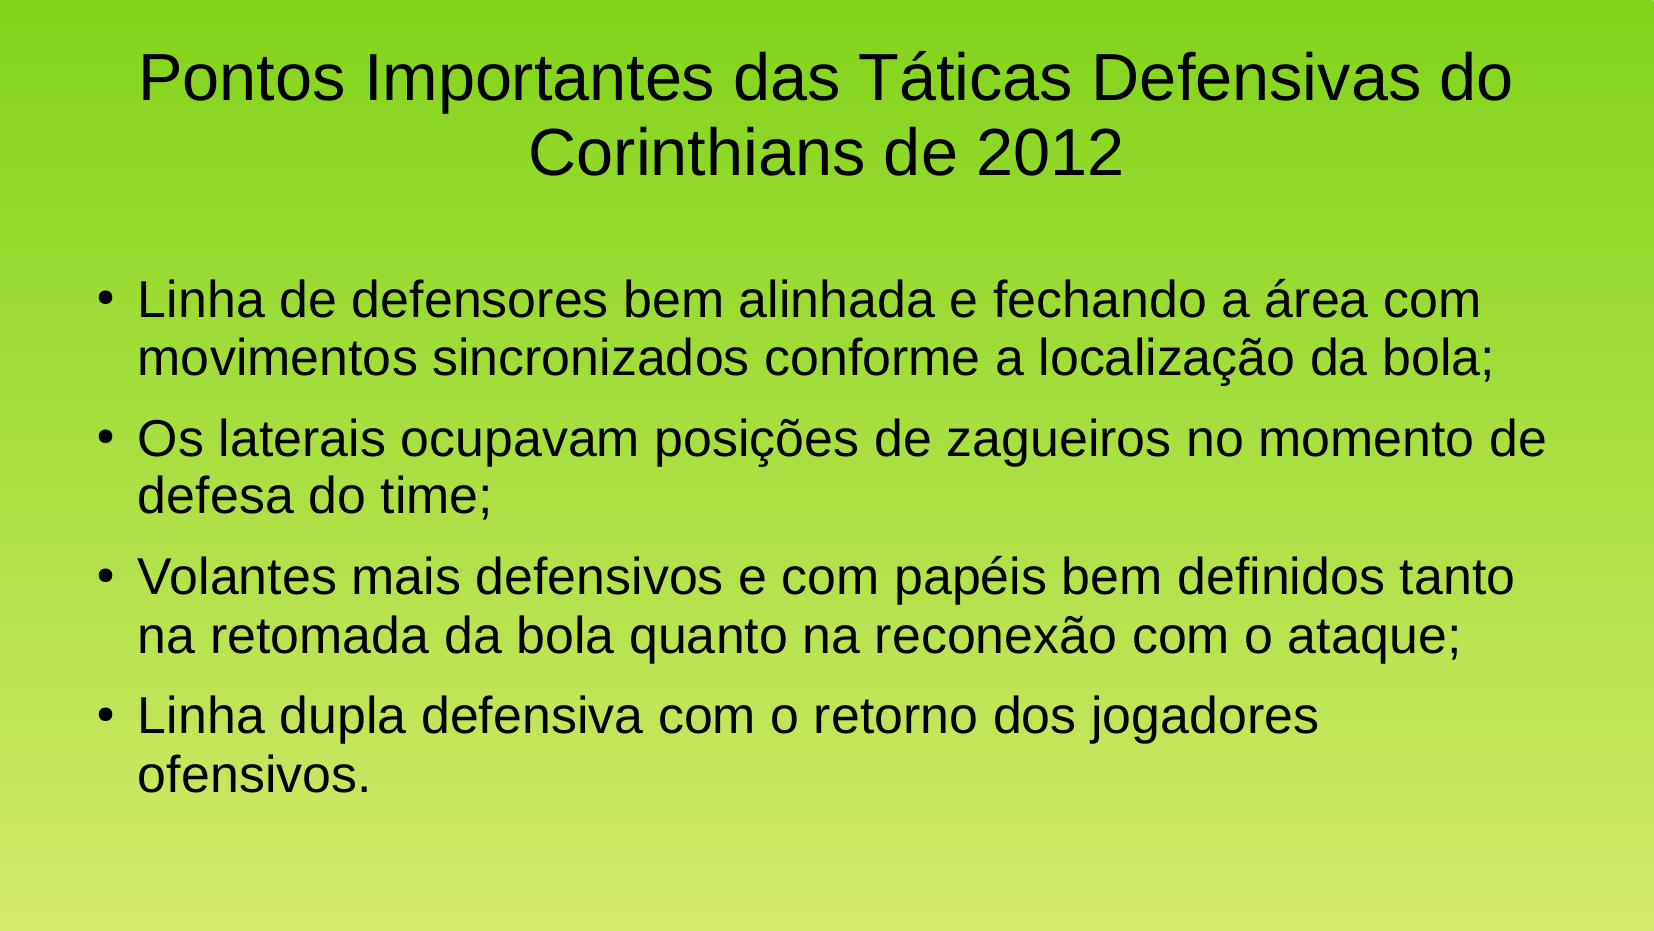

# Pontos Importantes das Táticas Defensivas do Corinthians de 2012
Linha de defensores bem alinhada e fechando a área com movimentos sincronizados conforme a localização da bola;
Os laterais ocupavam posições de zagueiros no momento de defesa do time;
Volantes mais defensivos e com papéis bem definidos tanto na retomada da bola quanto na reconexão com o ataque;
Linha dupla defensiva com o retorno dos jogadores ofensivos.